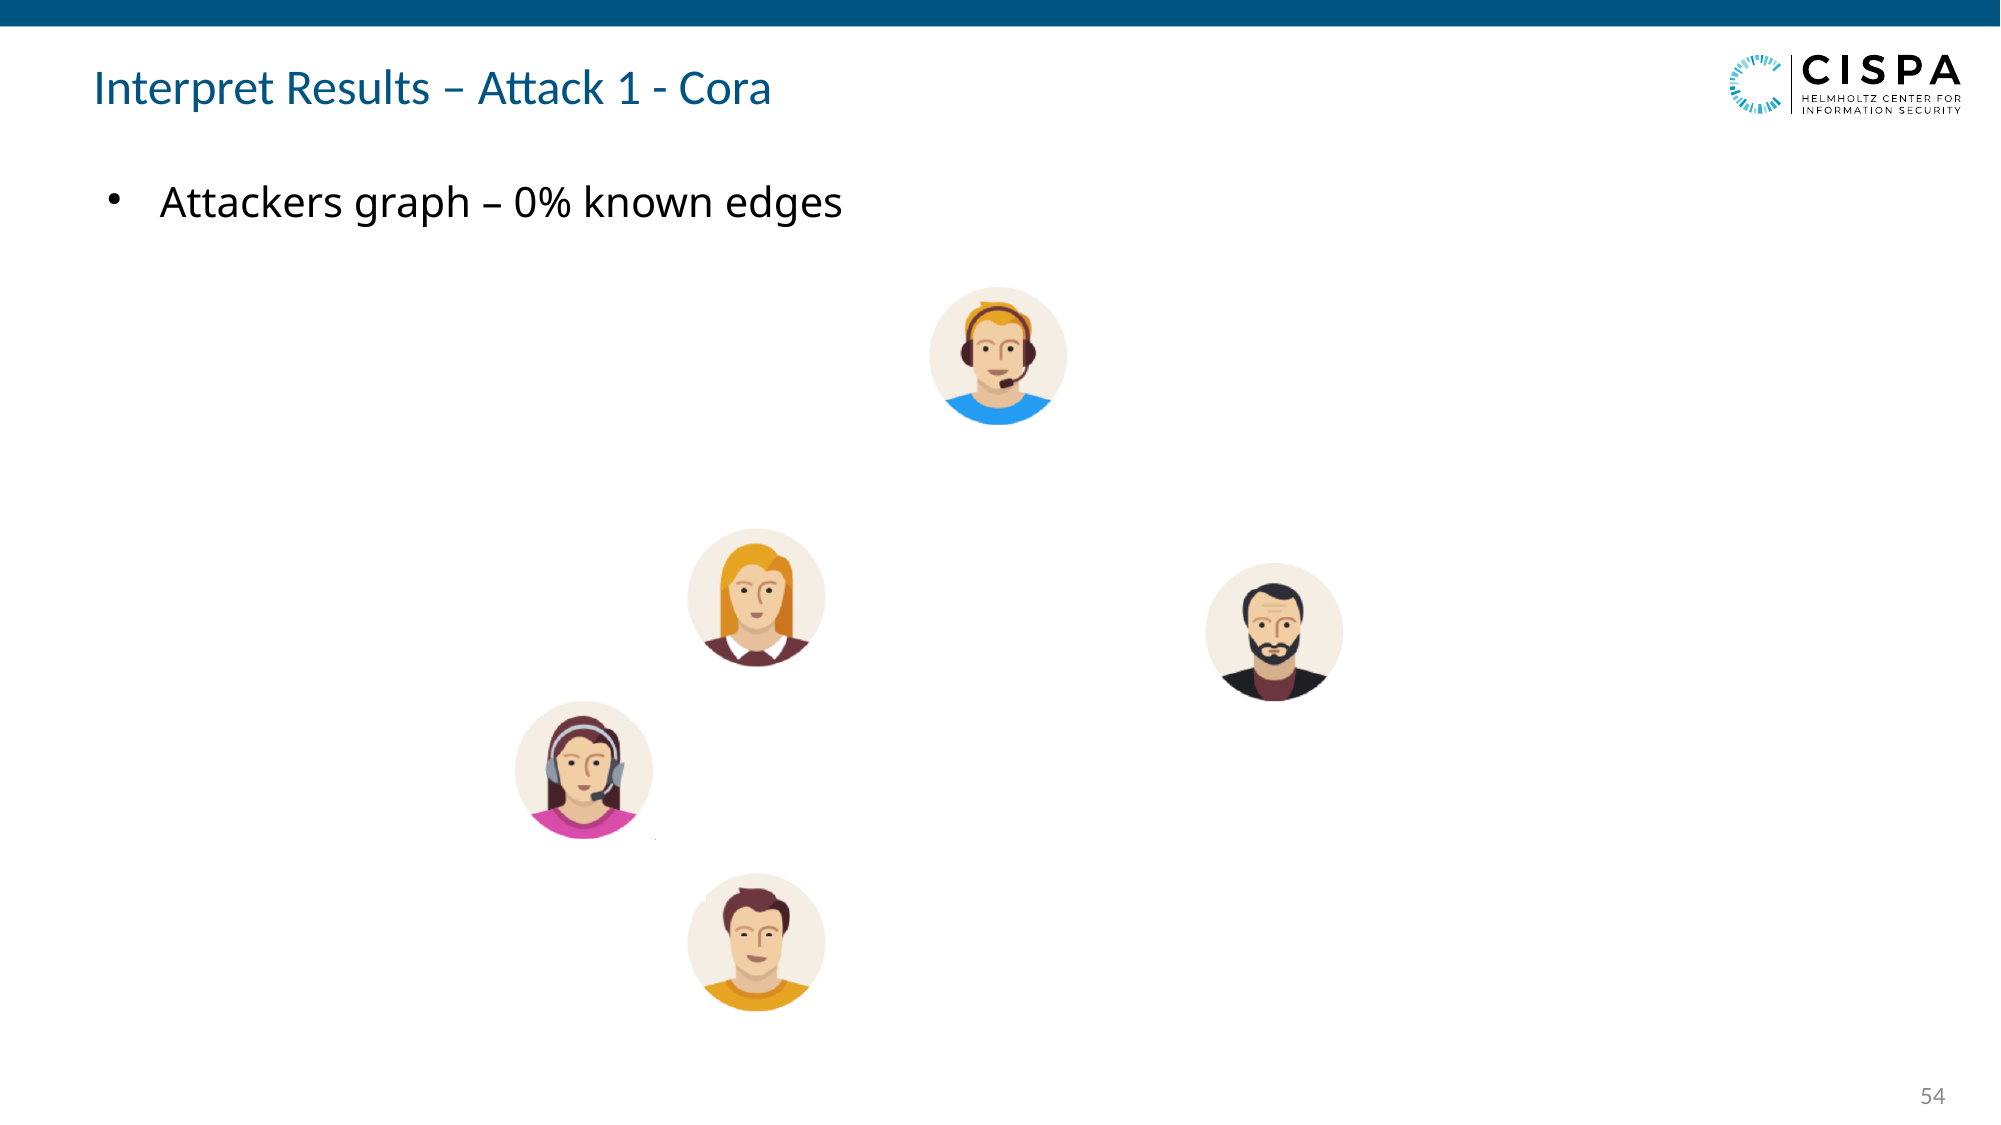

Interpret Results – Attack 1 - Cora
# Attackers graph – 0% known edges